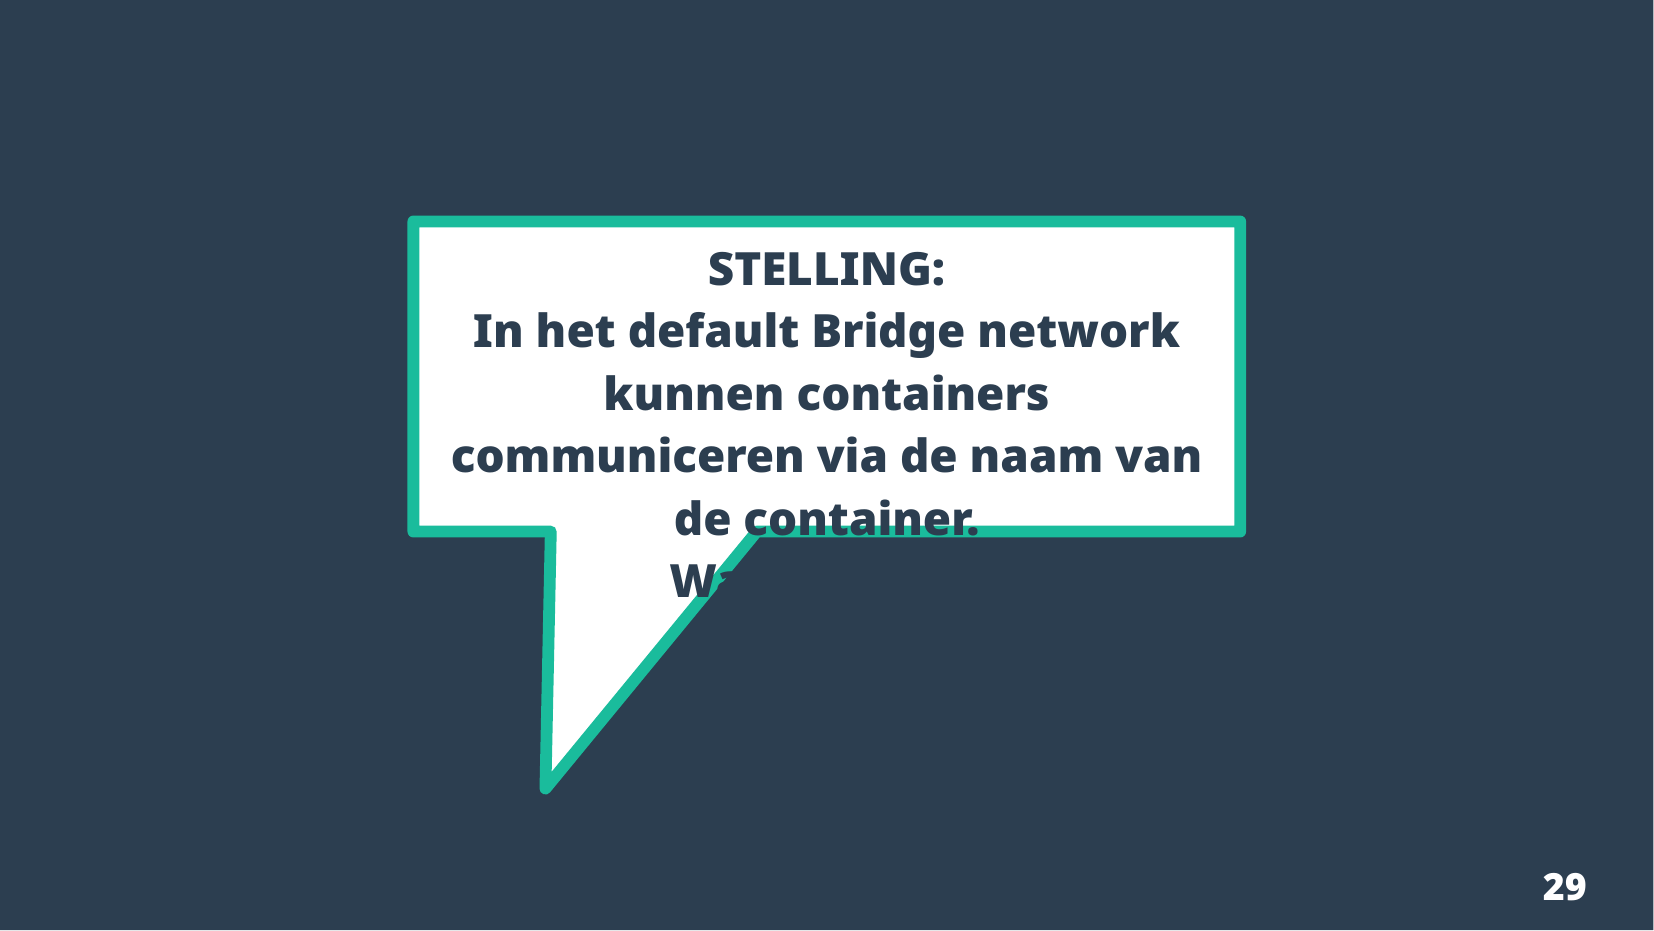

# STELLING: In het default Bridge network kunnen containers communiceren via de naam van de container. Waar of niet?
29